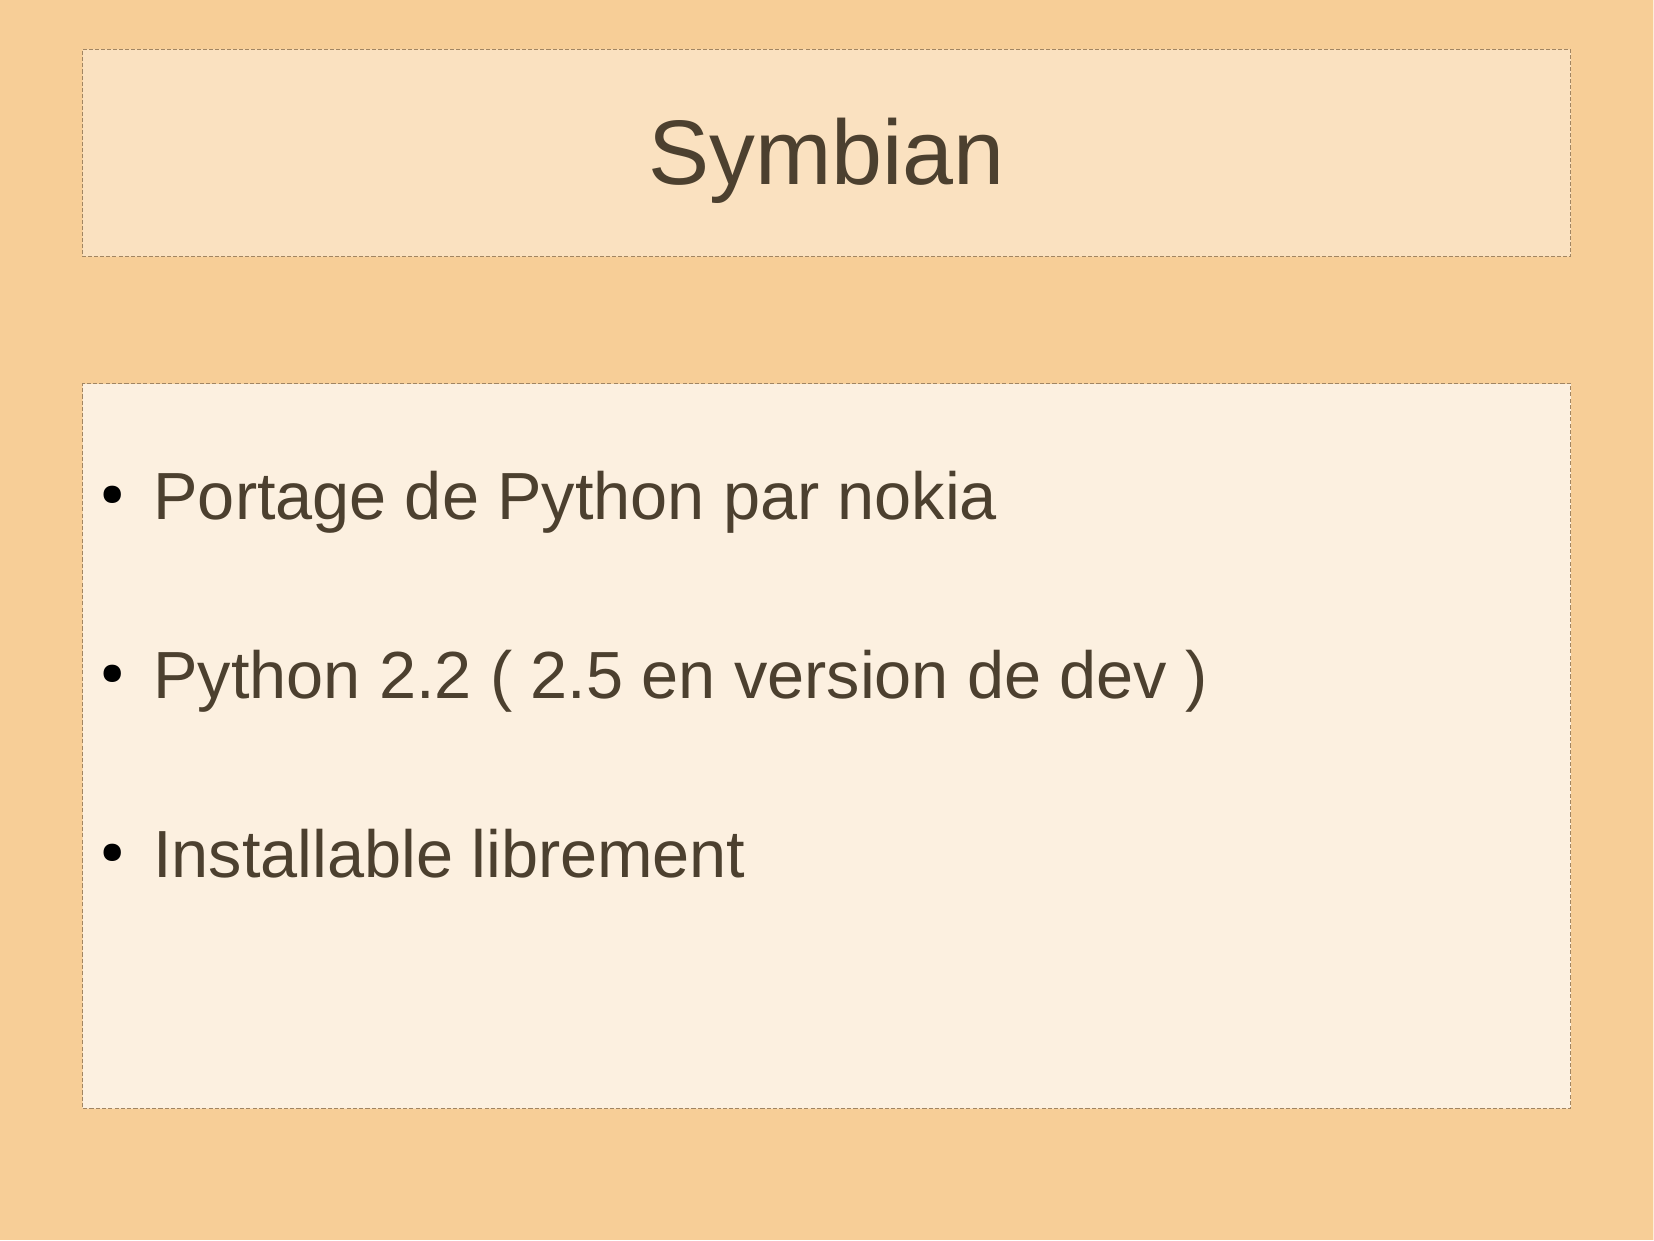

# Symbian
Portage de Python par nokia
Python 2.2 ( 2.5 en version de dev )
Installable librement